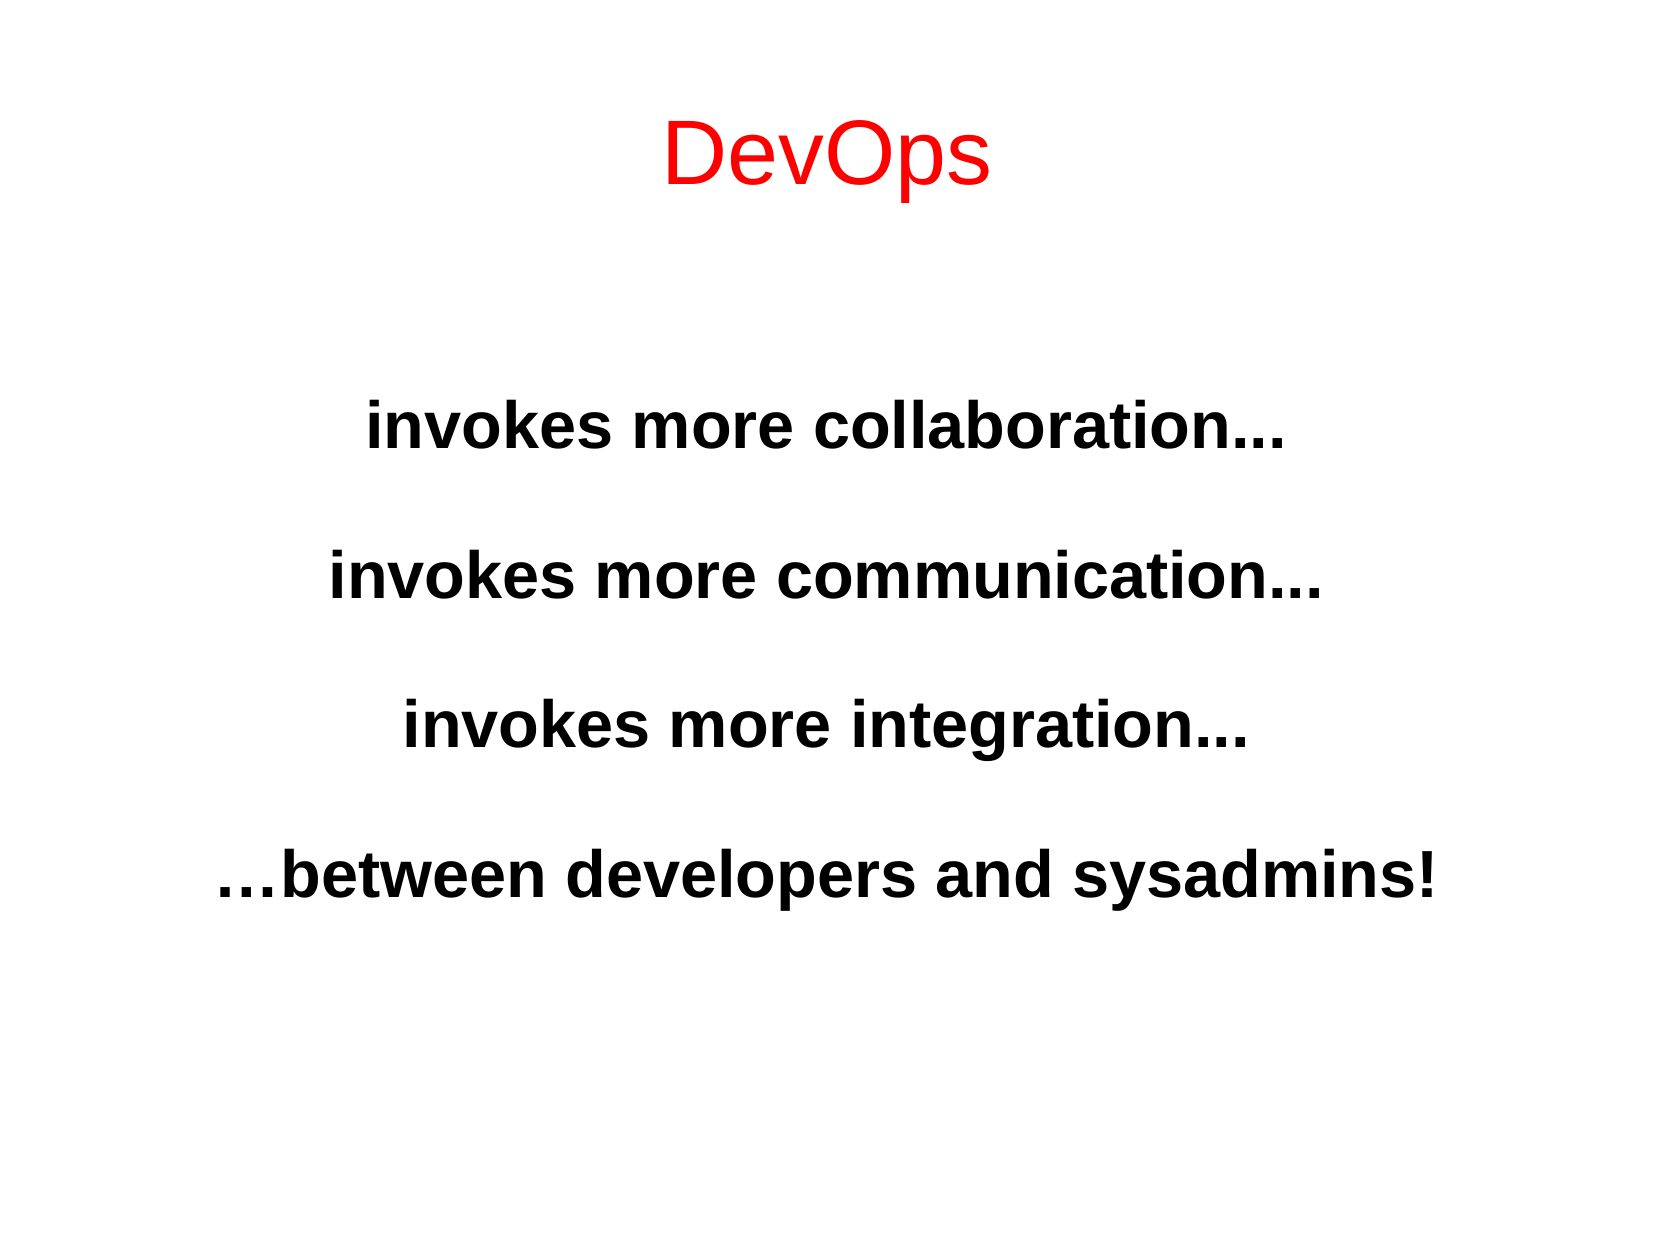

# DevOps
invokes more collaboration...
invokes more communication...
invokes more integration...
…between developers and sysadmins!